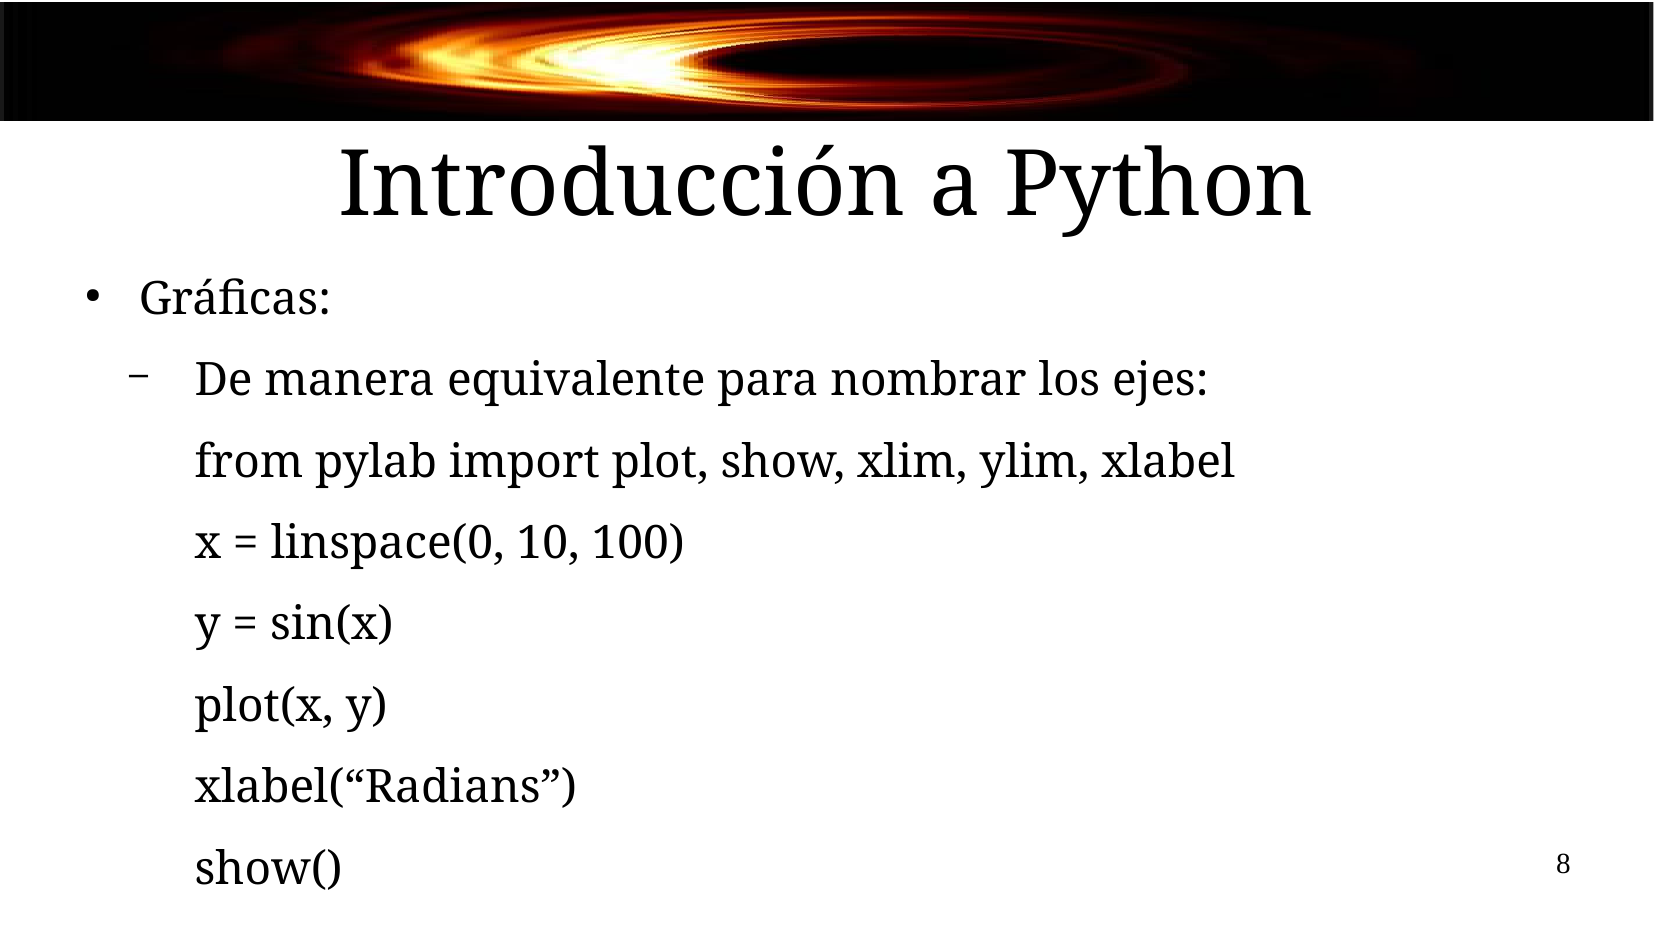

Introducción a Python
# Gráficas:
De manera equivalente para nombrar los ejes:
from pylab import plot, show, xlim, ylim, xlabel
x = linspace(0, 10, 100)
y = sin(x)
plot(x, y)
xlabel(“Radians”)
show()
8